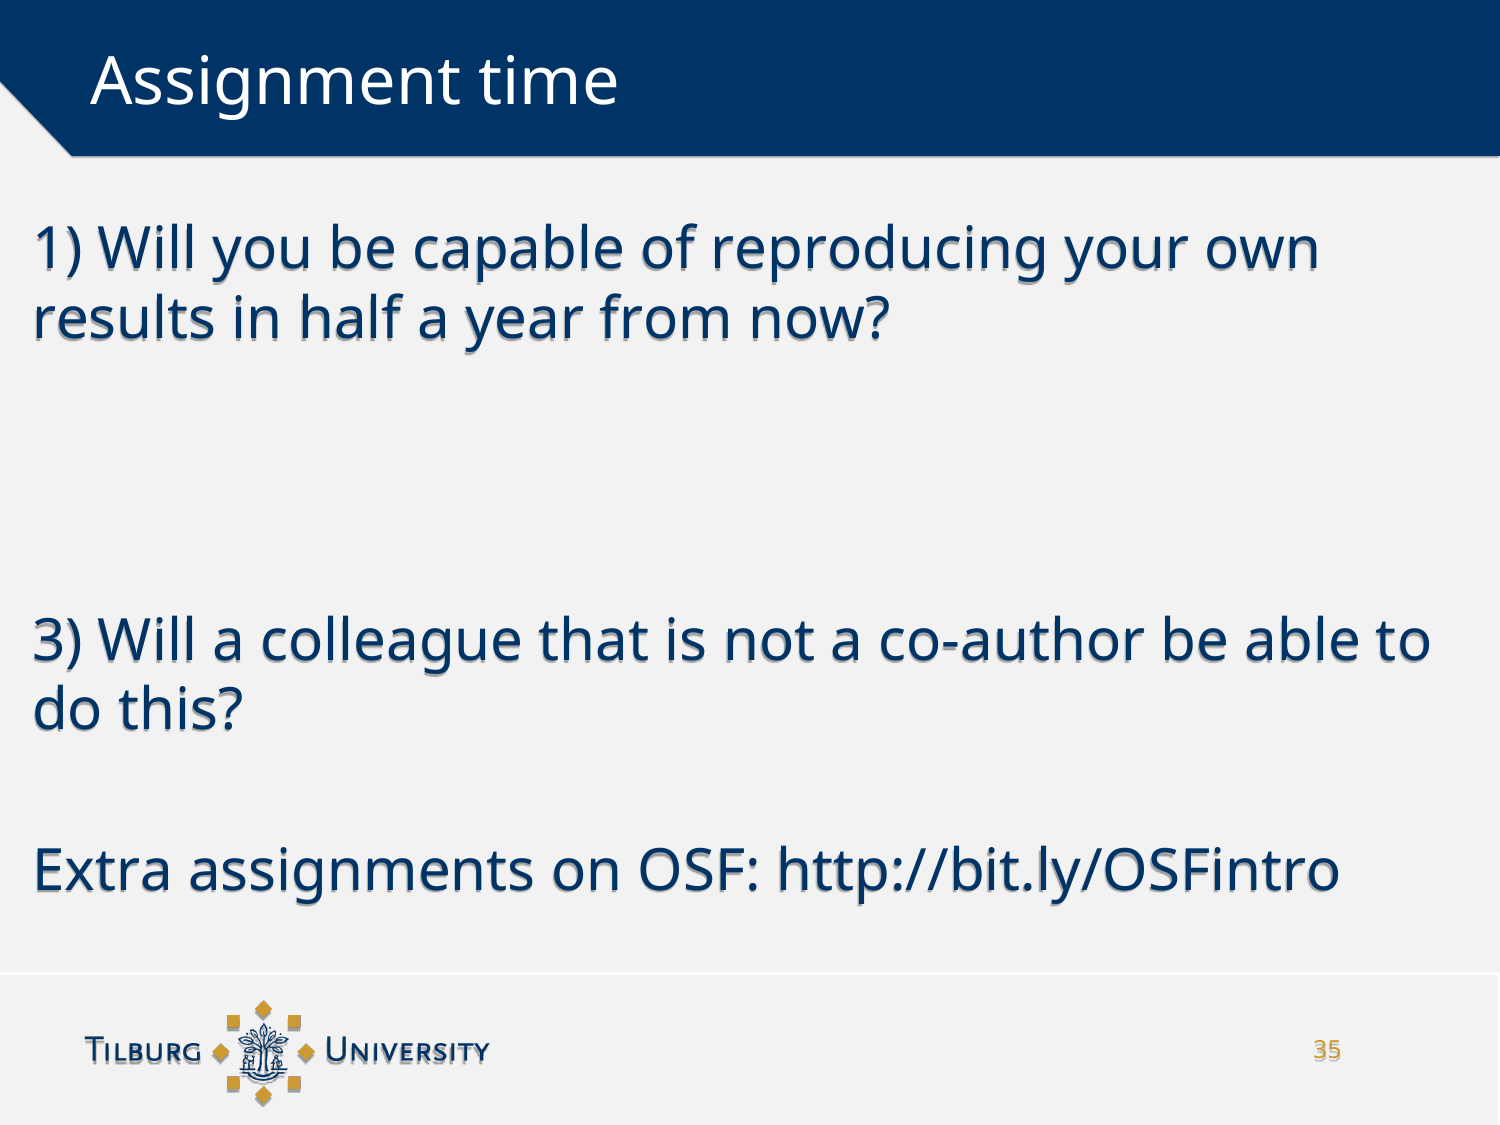

# Assignment time
1) Will you be capable of reproducing your own results in half a year from now?
3) Will a colleague that is not a co-author be able to do this?
Extra assignments on OSF: http://bit.ly/OSFintro